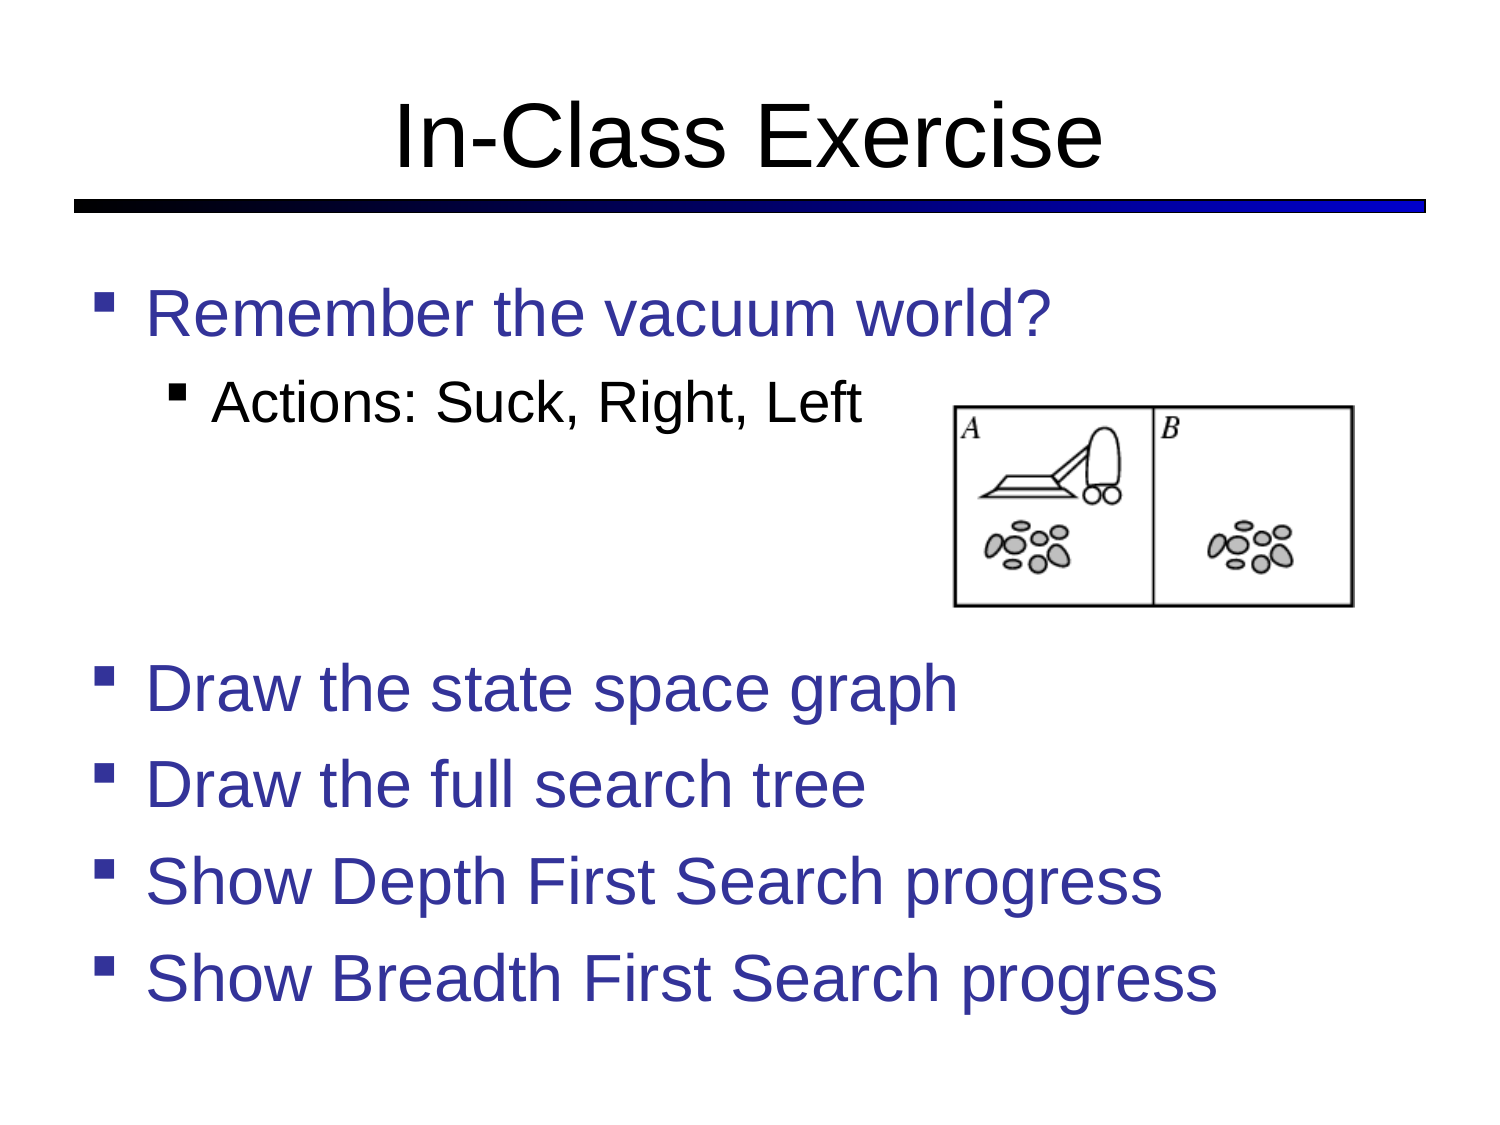

In-Class Exercise
Remember the vacuum world?
Actions: Suck, Right, Left
Draw the state space graph
Draw the full search tree
Show Depth First Search progress
Show Breadth First Search progress